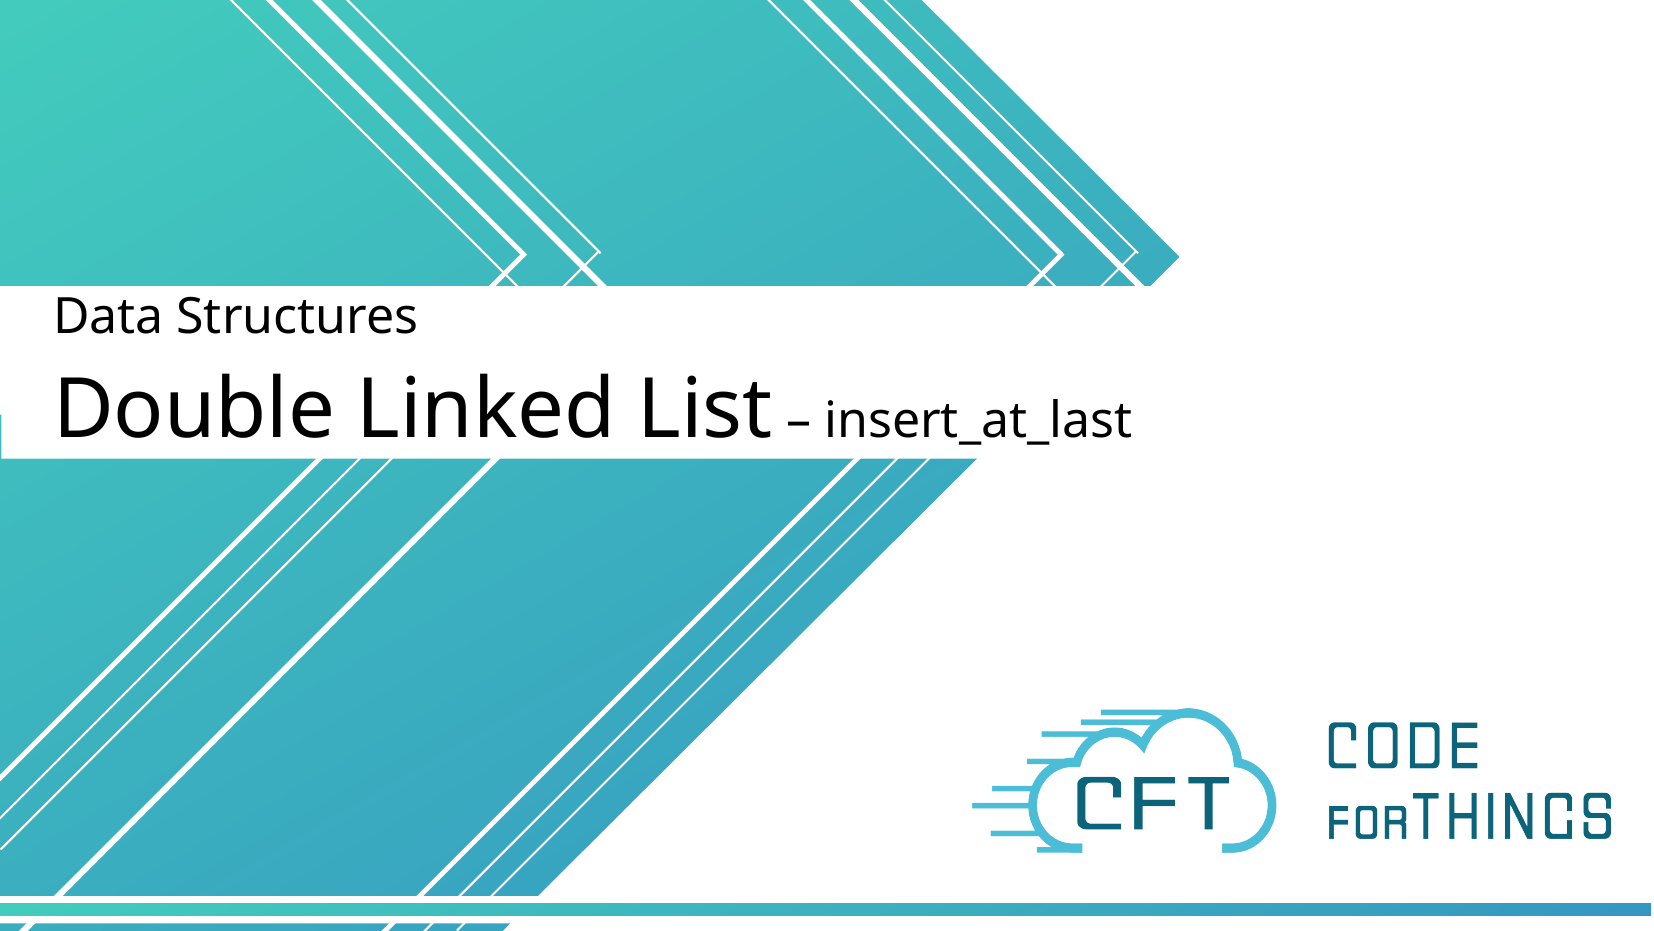

# Data Structures Double Linked List – insert_at_last